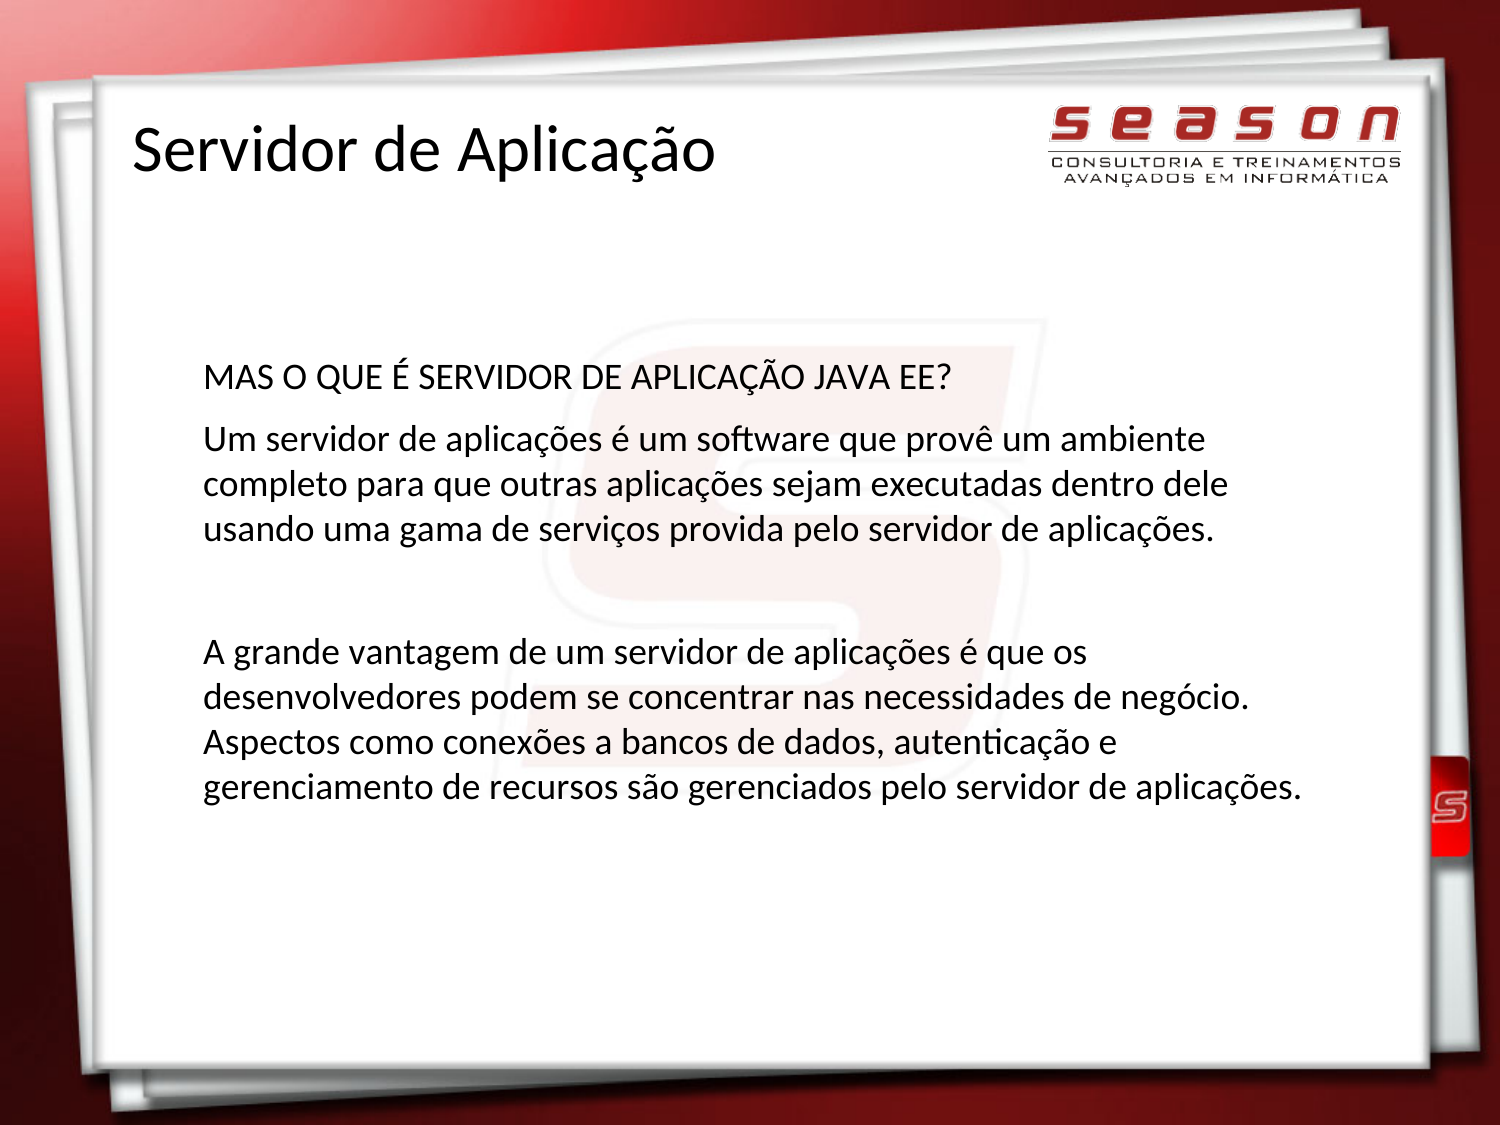

# Servidor de Aplicação
MAS O QUE É SERVIDOR DE APLICAÇÃO JAVA EE?
Um servidor de aplicações é um software que provê um ambiente completo para que outras aplicações sejam executadas dentro dele usando uma gama de serviços provida pelo servidor de aplicações.
A grande vantagem de um servidor de aplicações é que os desenvolvedores podem se concentrar nas necessidades de negócio. Aspectos como conexões a bancos de dados, autenticação e gerenciamento de recursos são gerenciados pelo servidor de aplicações.